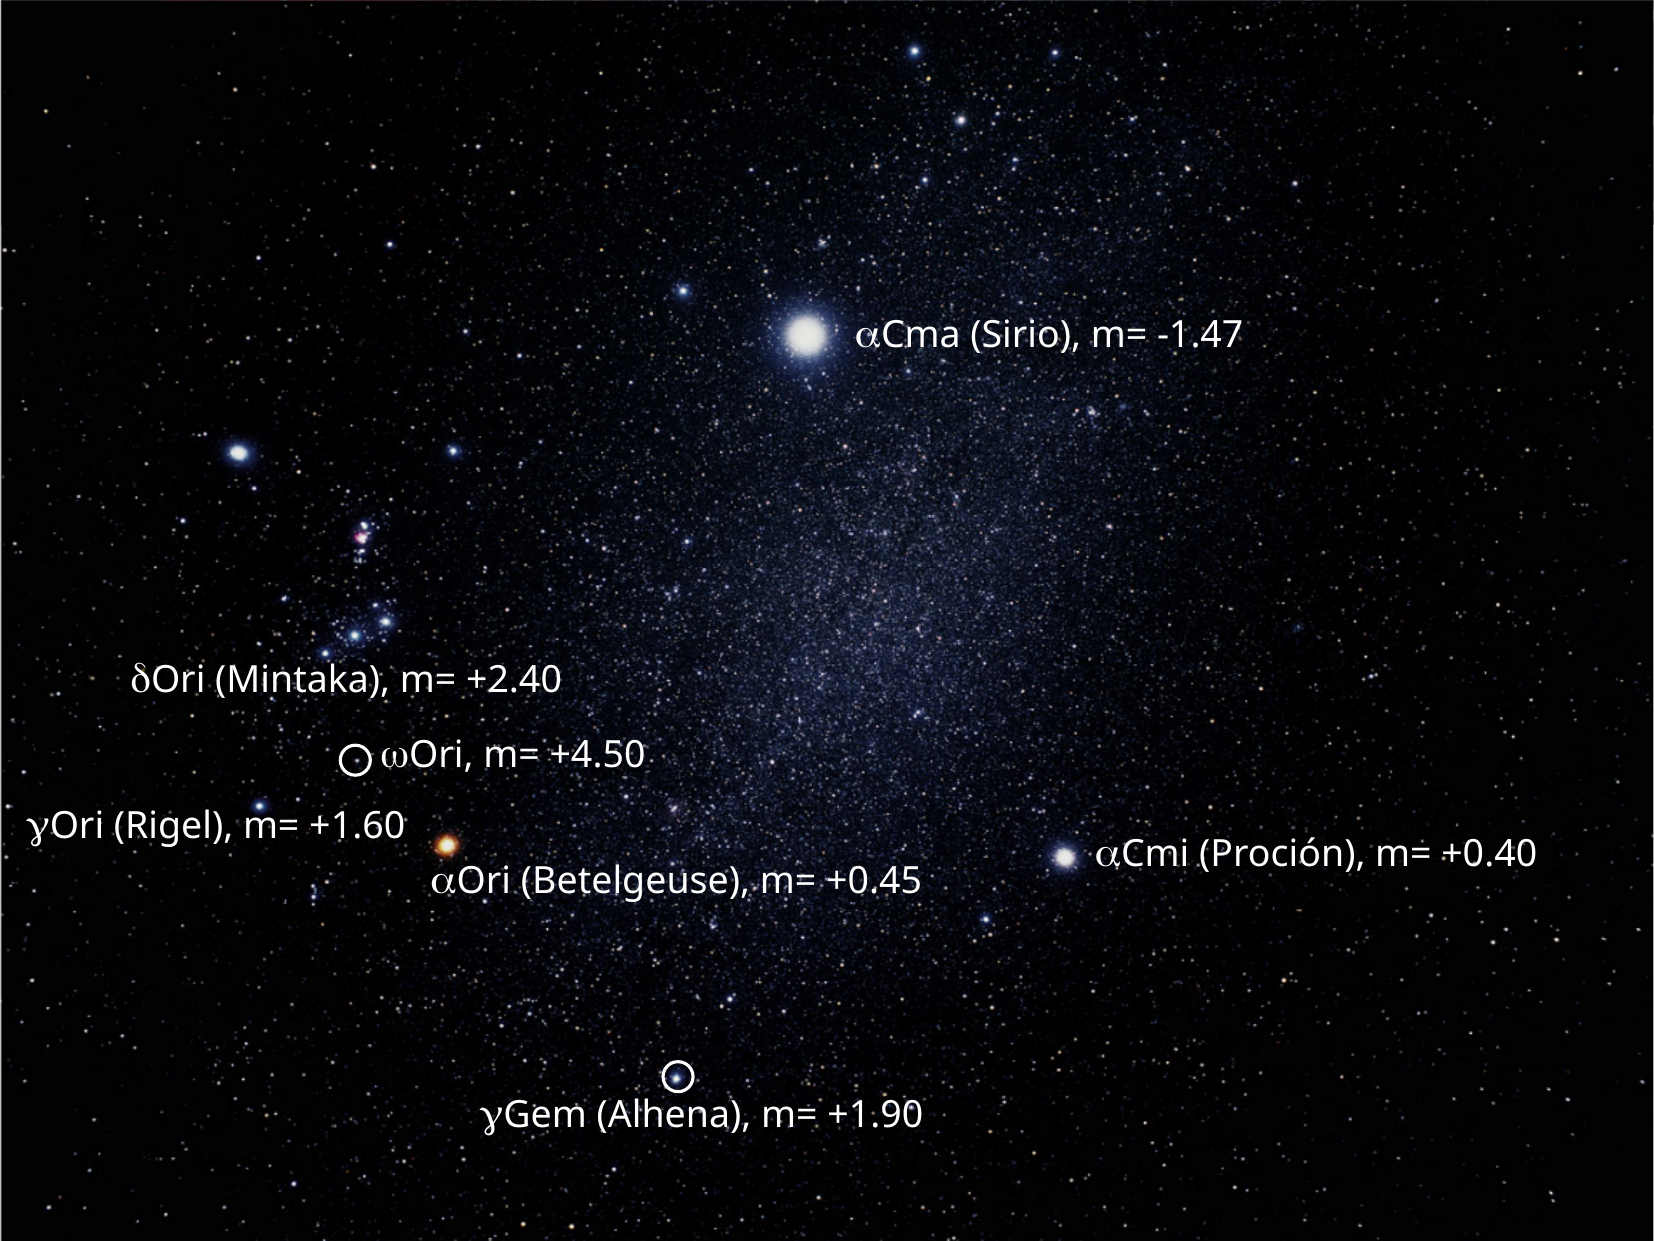

aCma (Sirio), m= -1.47
dOri (Mintaka), m= +2.40
wOri, m= +4.50
gOri (Rigel), m= +1.60
aCmi (Proción), m= +0.40
aOri (Betelgeuse), m= +0.45
gGem (Alhena), m= +1.90
Oct 11, 2018
Asorey IPAC 2018 U02C04 09/16
11